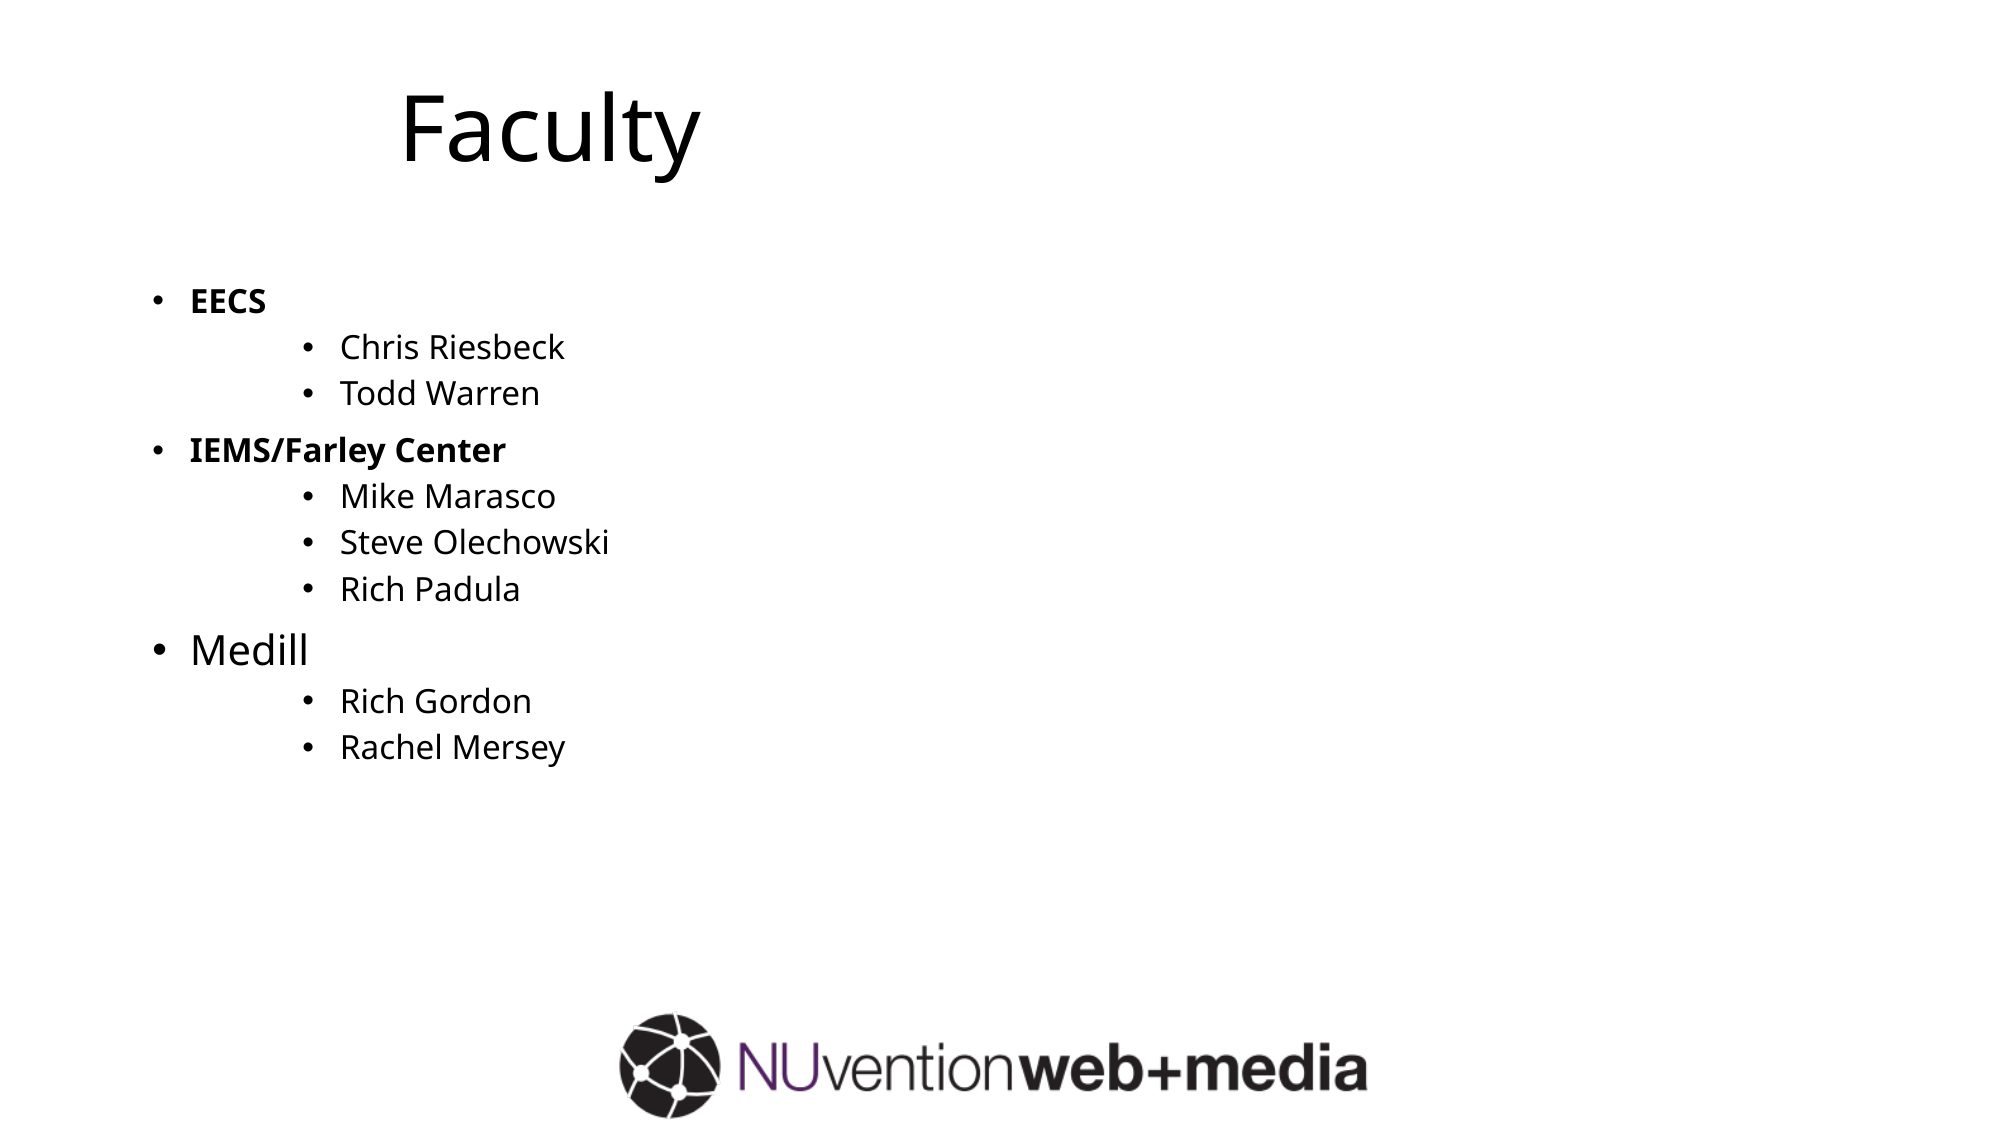

# Faculty
EECS
Chris Riesbeck
Todd Warren
IEMS/Farley Center
Mike Marasco
Steve Olechowski
Rich Padula
Medill
Rich Gordon
Rachel Mersey